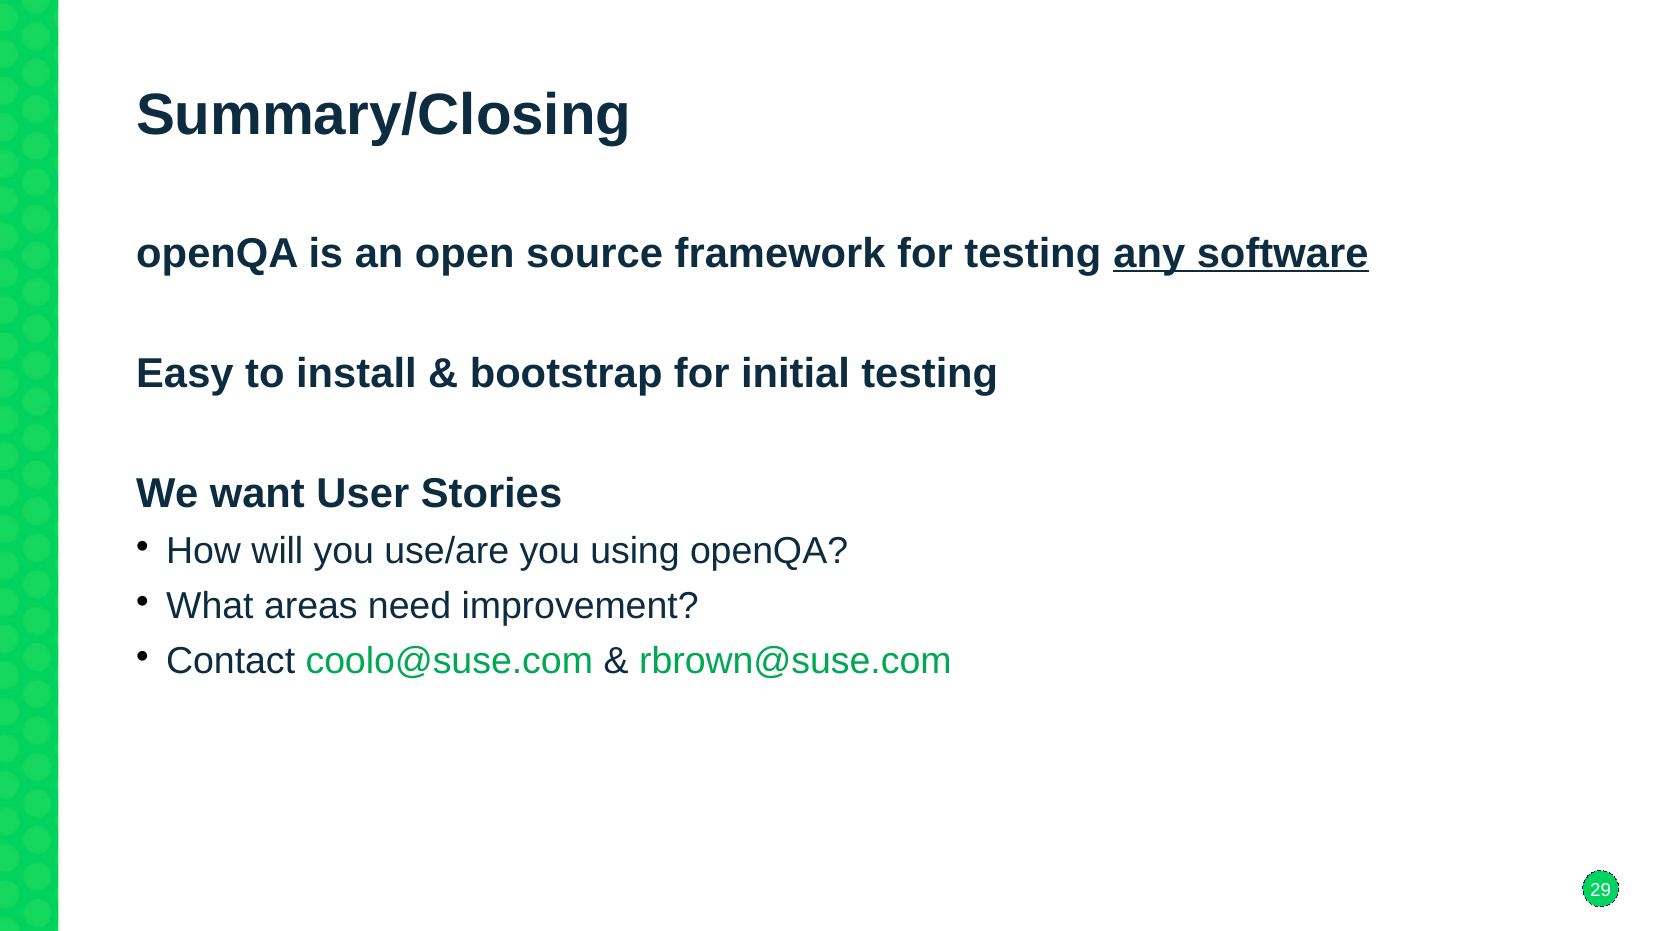

# Summary/Closing
openQA is an open source framework for testing any software
Easy to install & bootstrap for initial testing
We want User Stories
How will you use/are you using openQA?
What areas need improvement?
Contact coolo@suse.com & rbrown@suse.com
29